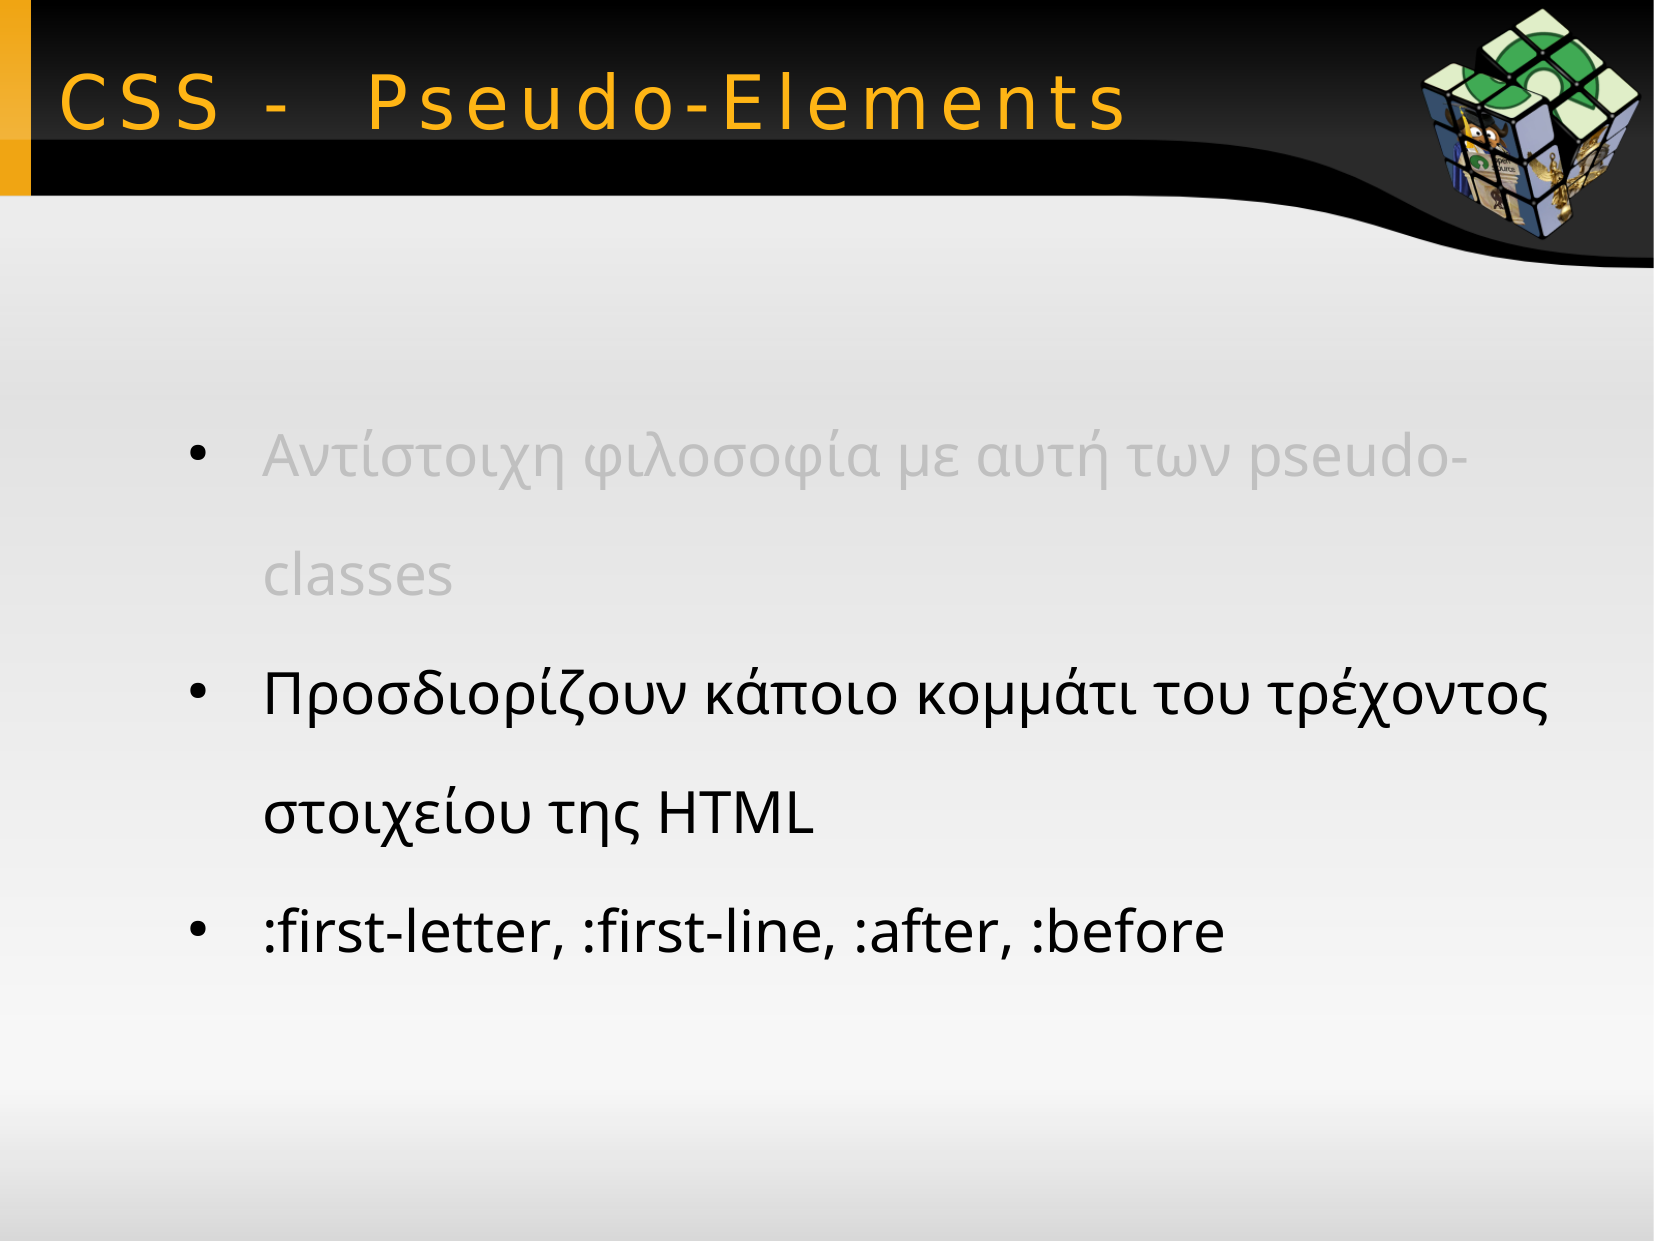

# CSS - Pseudo-Elements
Αντίστοιχη φιλοσοφία με αυτή των pseudo-classes
Προσδιορίζουν κάποιο κομμάτι του τρέχοντος στοιχείου της HTML
:first-letter, :first-line, :after, :before